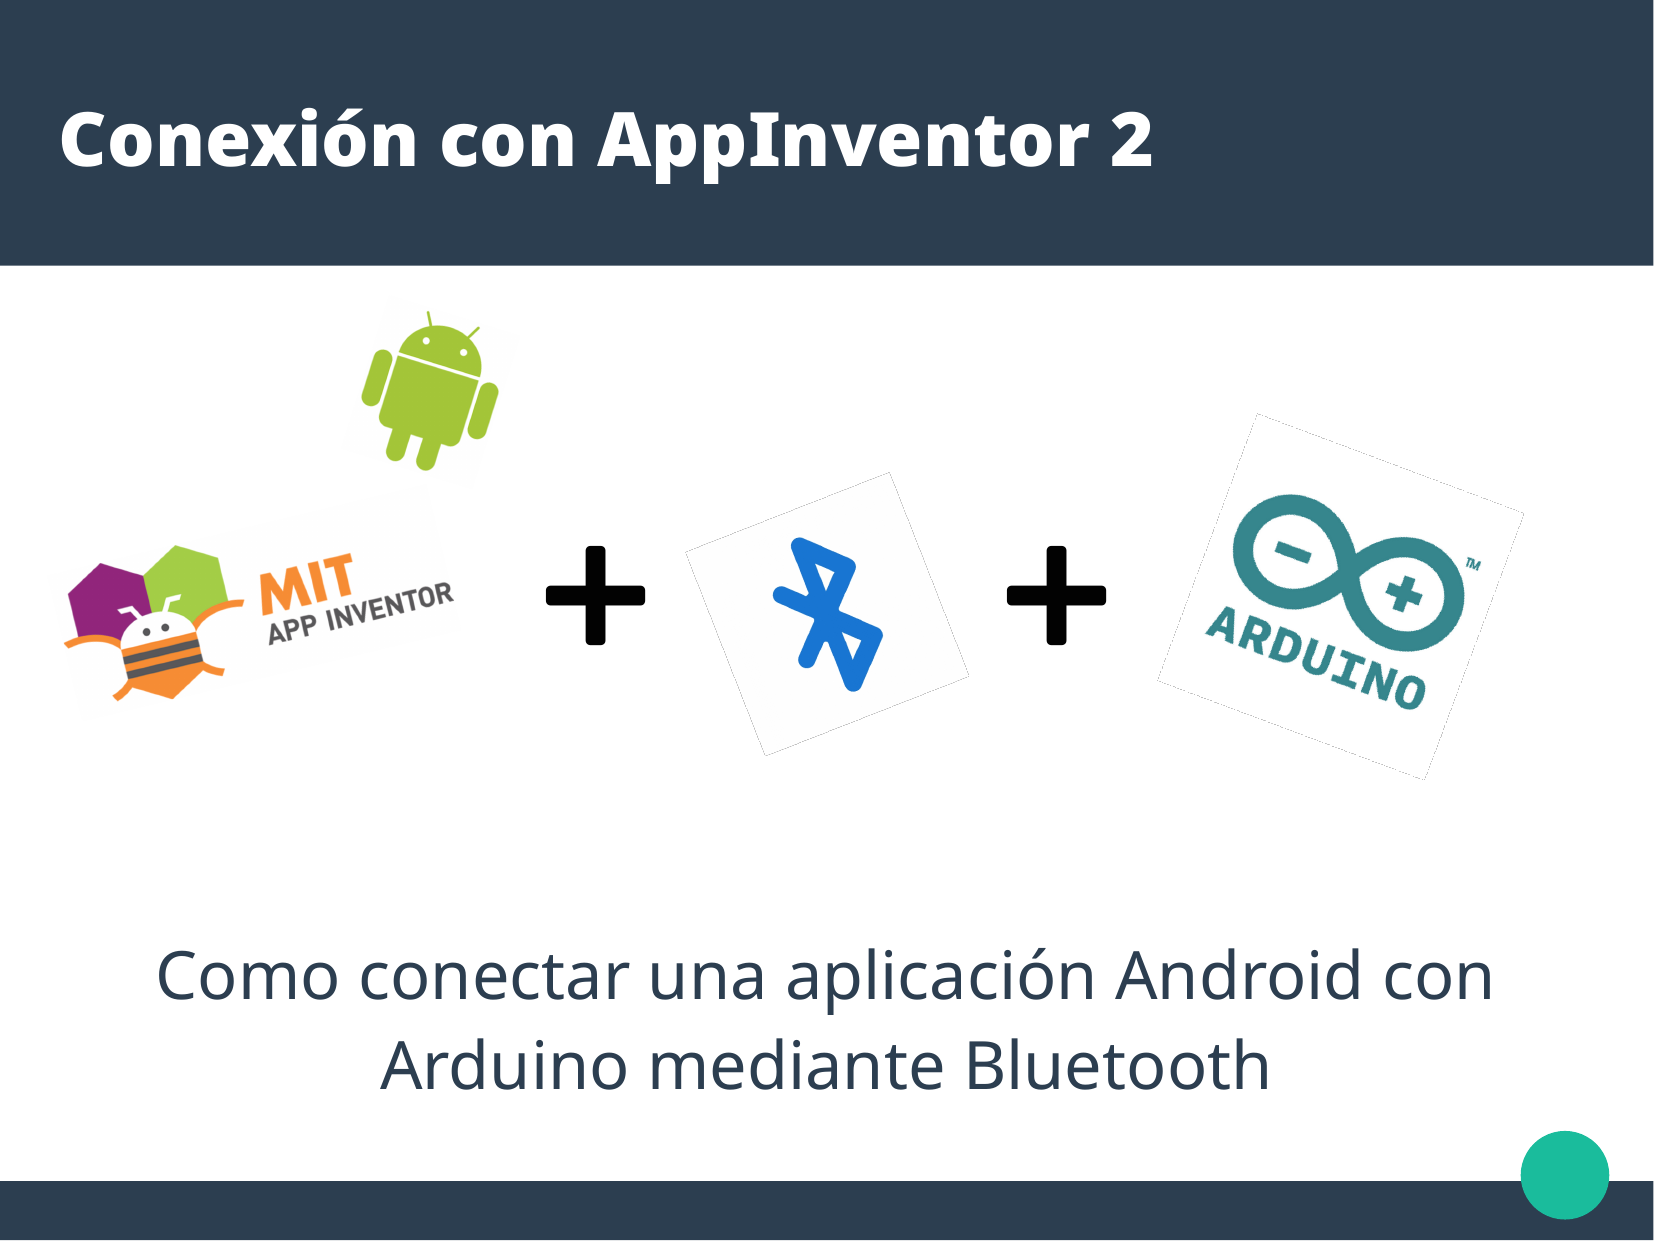

# Conexión con AppInventor 2
Como conectar una aplicación Android con Arduino mediante Bluetooth